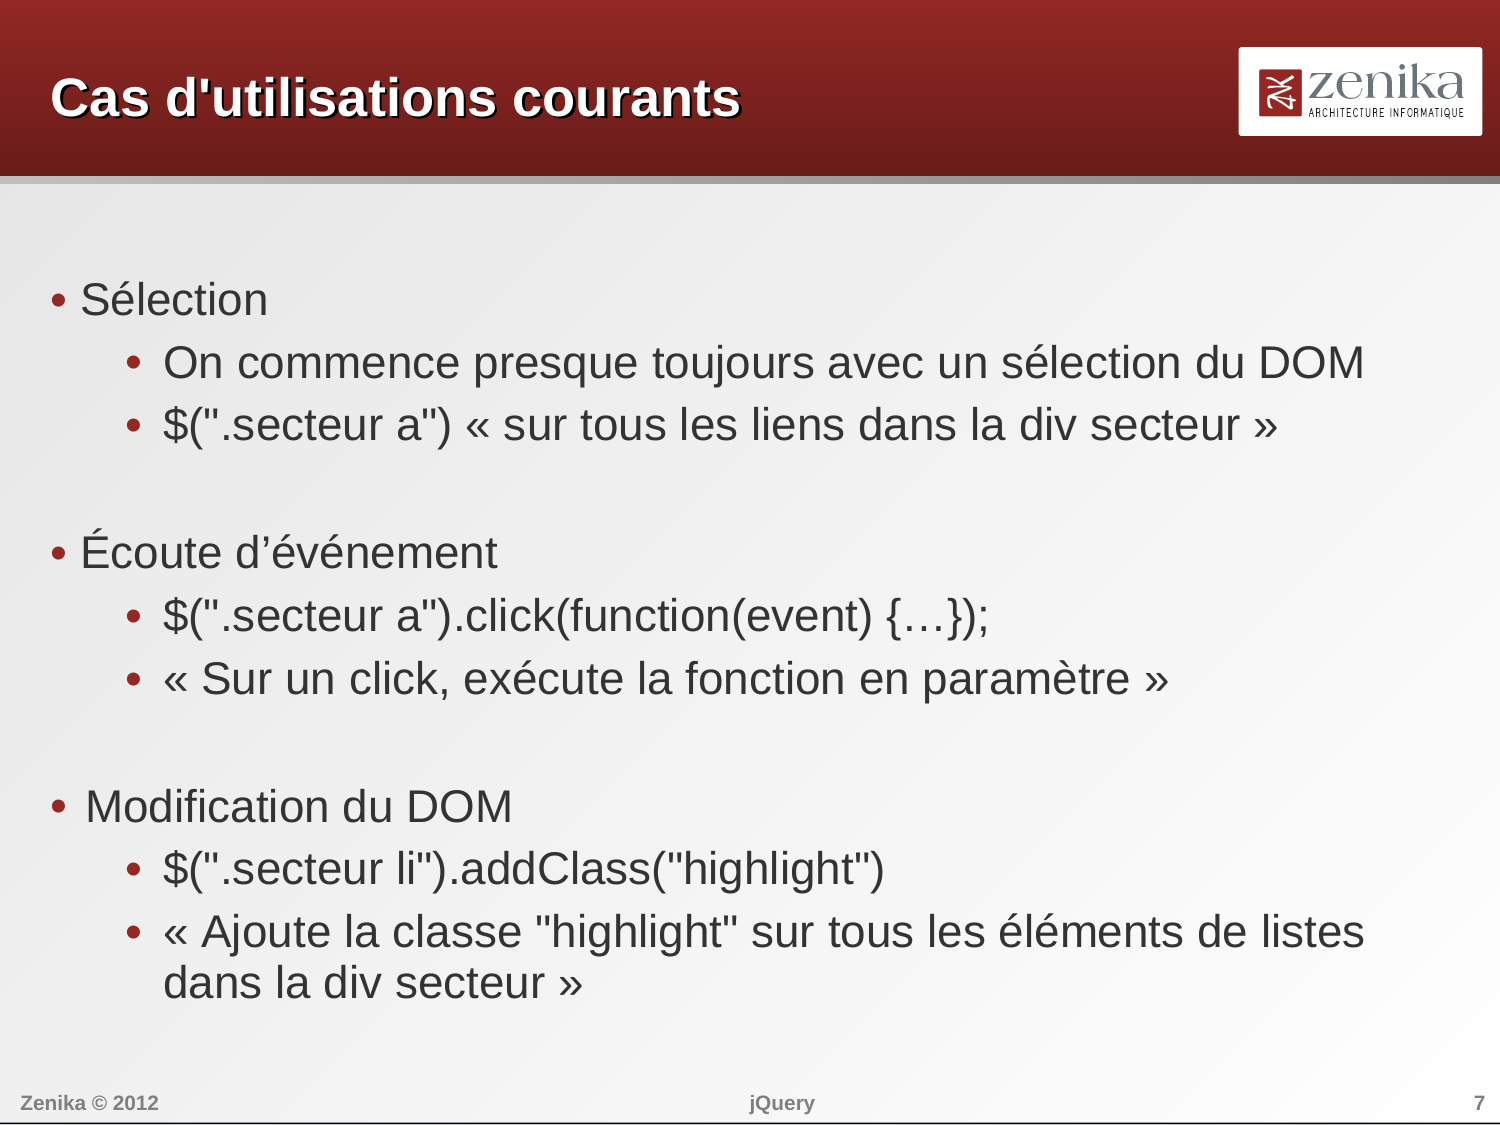

# Cas d'utilisations courants
 Sélection
On commence presque toujours avec un sélection du DOM
$(".secteur a") « sur tous les liens dans la div secteur »
 Écoute d’événement
$(".secteur a").click(function(event) {…});
« Sur un click, exécute la fonction en paramètre »
Modification du DOM
$(".secteur li").addClass("highlight")
« Ajoute la classe "highlight" sur tous les éléments de listes dans la div secteur »